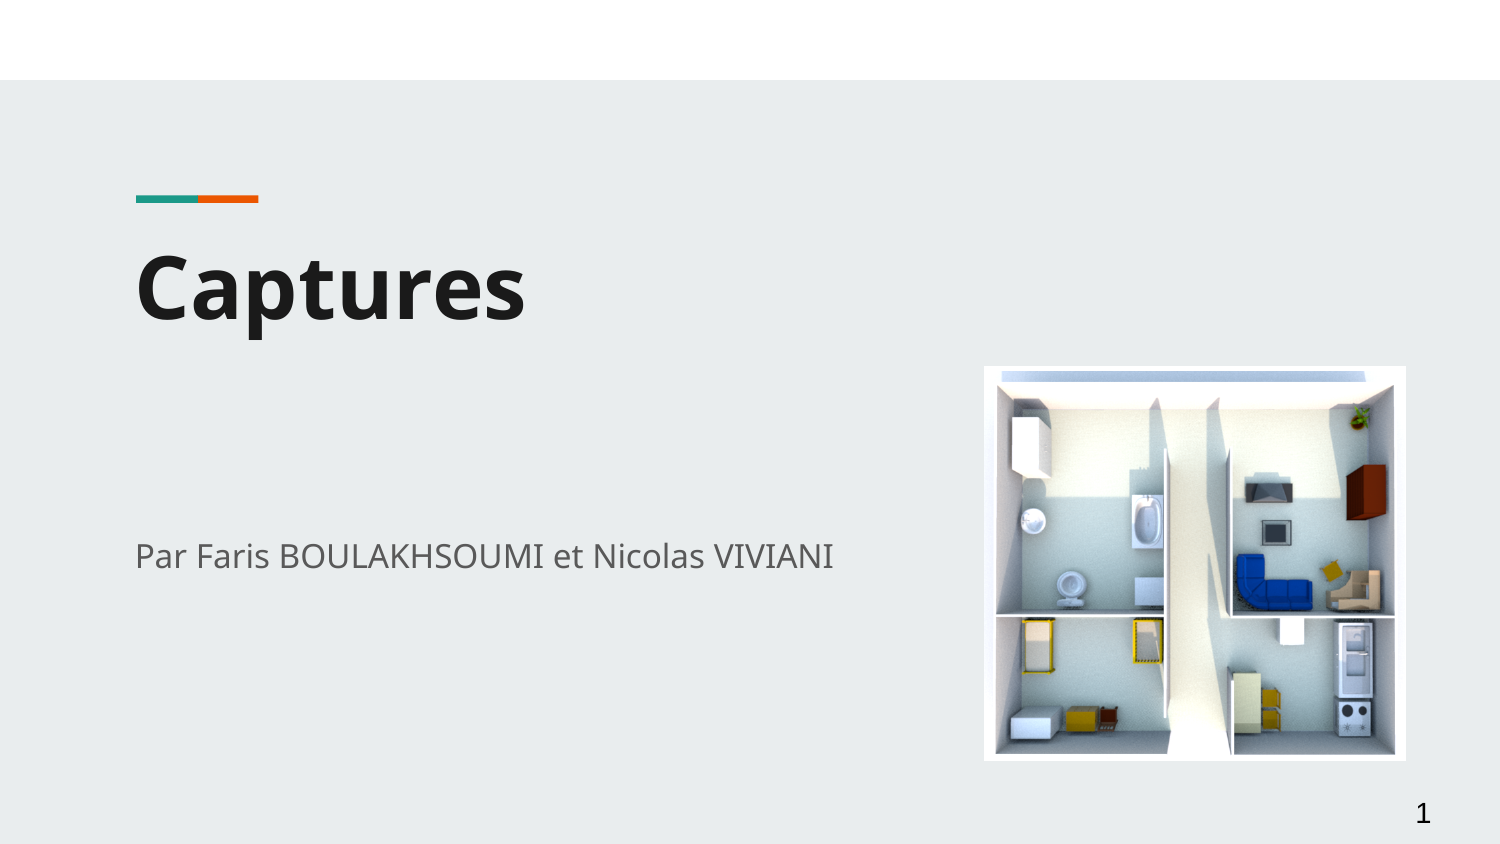

# Captures
Par Faris BOULAKHSOUMI et Nicolas VIVIANI